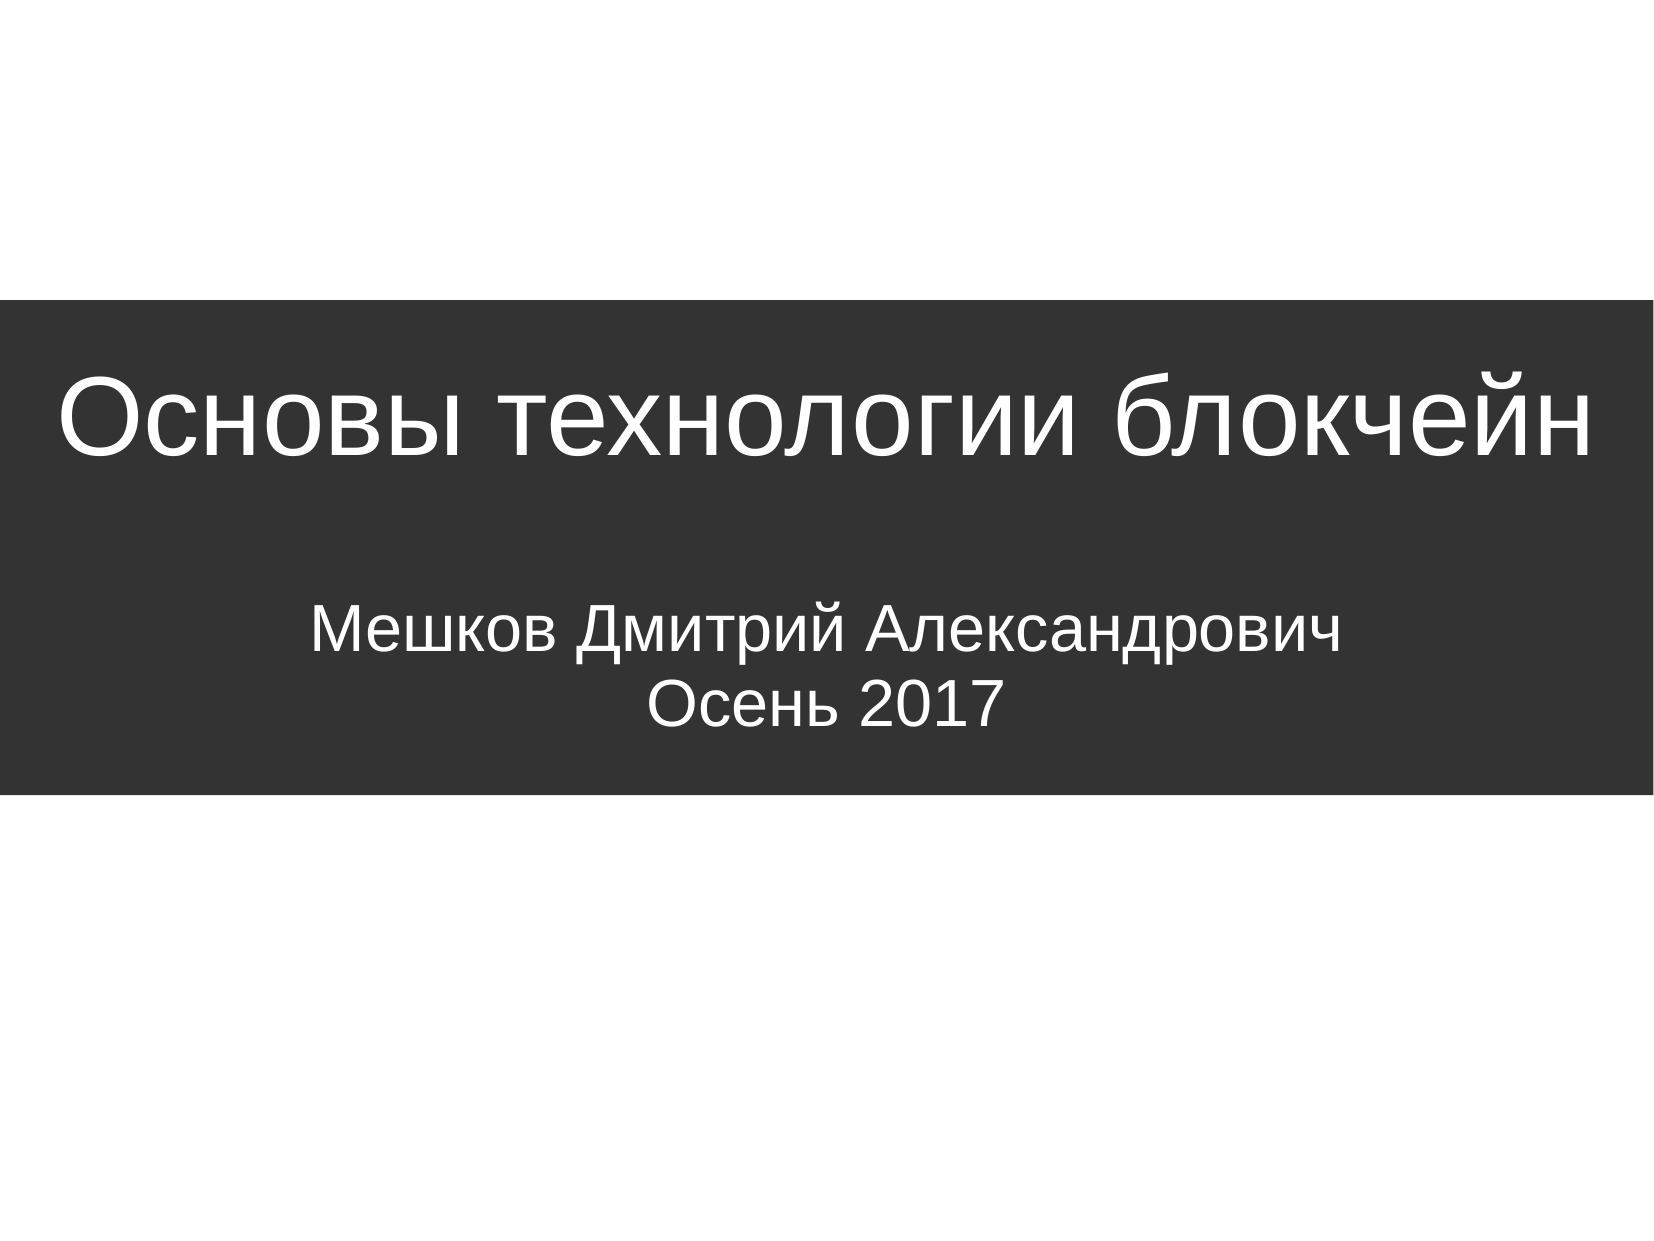

# Основы технологии блокчейн
Мешков Дмитрий Александрович
Осень 2017